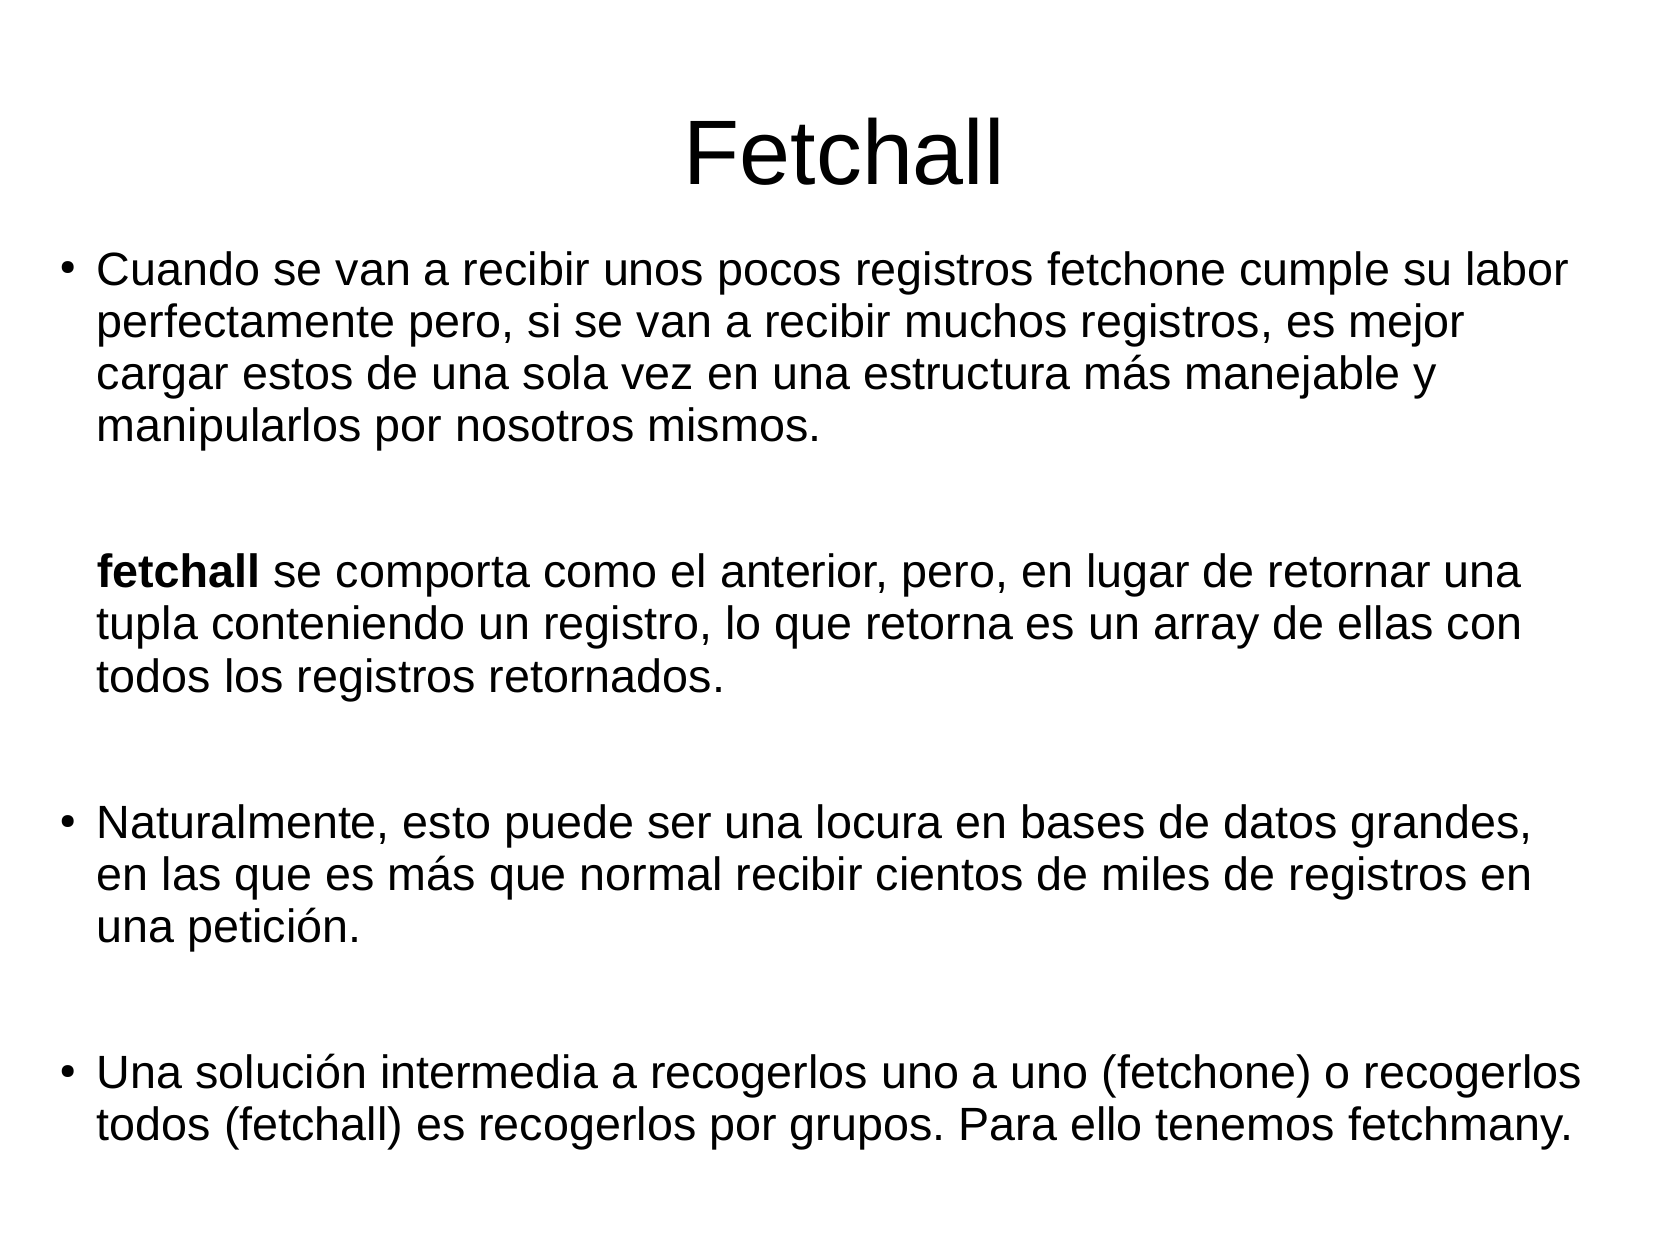

# Fetchall
Cuando se van a recibir unos pocos registros fetchone cumple su labor perfectamente pero, si se van a recibir muchos registros, es mejor cargar estos de una sola vez en una estructura más manejable y manipularlos por nosotros mismos.
fetchall se comporta como el anterior, pero, en lugar de retornar una tupla conteniendo un registro, lo que retorna es un array de ellas con todos los registros retornados.
Naturalmente, esto puede ser una locura en bases de datos grandes, en las que es más que normal recibir cientos de miles de registros en una petición.
Una solución intermedia a recogerlos uno a uno (fetchone) o recogerlos todos (fetchall) es recogerlos por grupos. Para ello tenemos fetchmany.